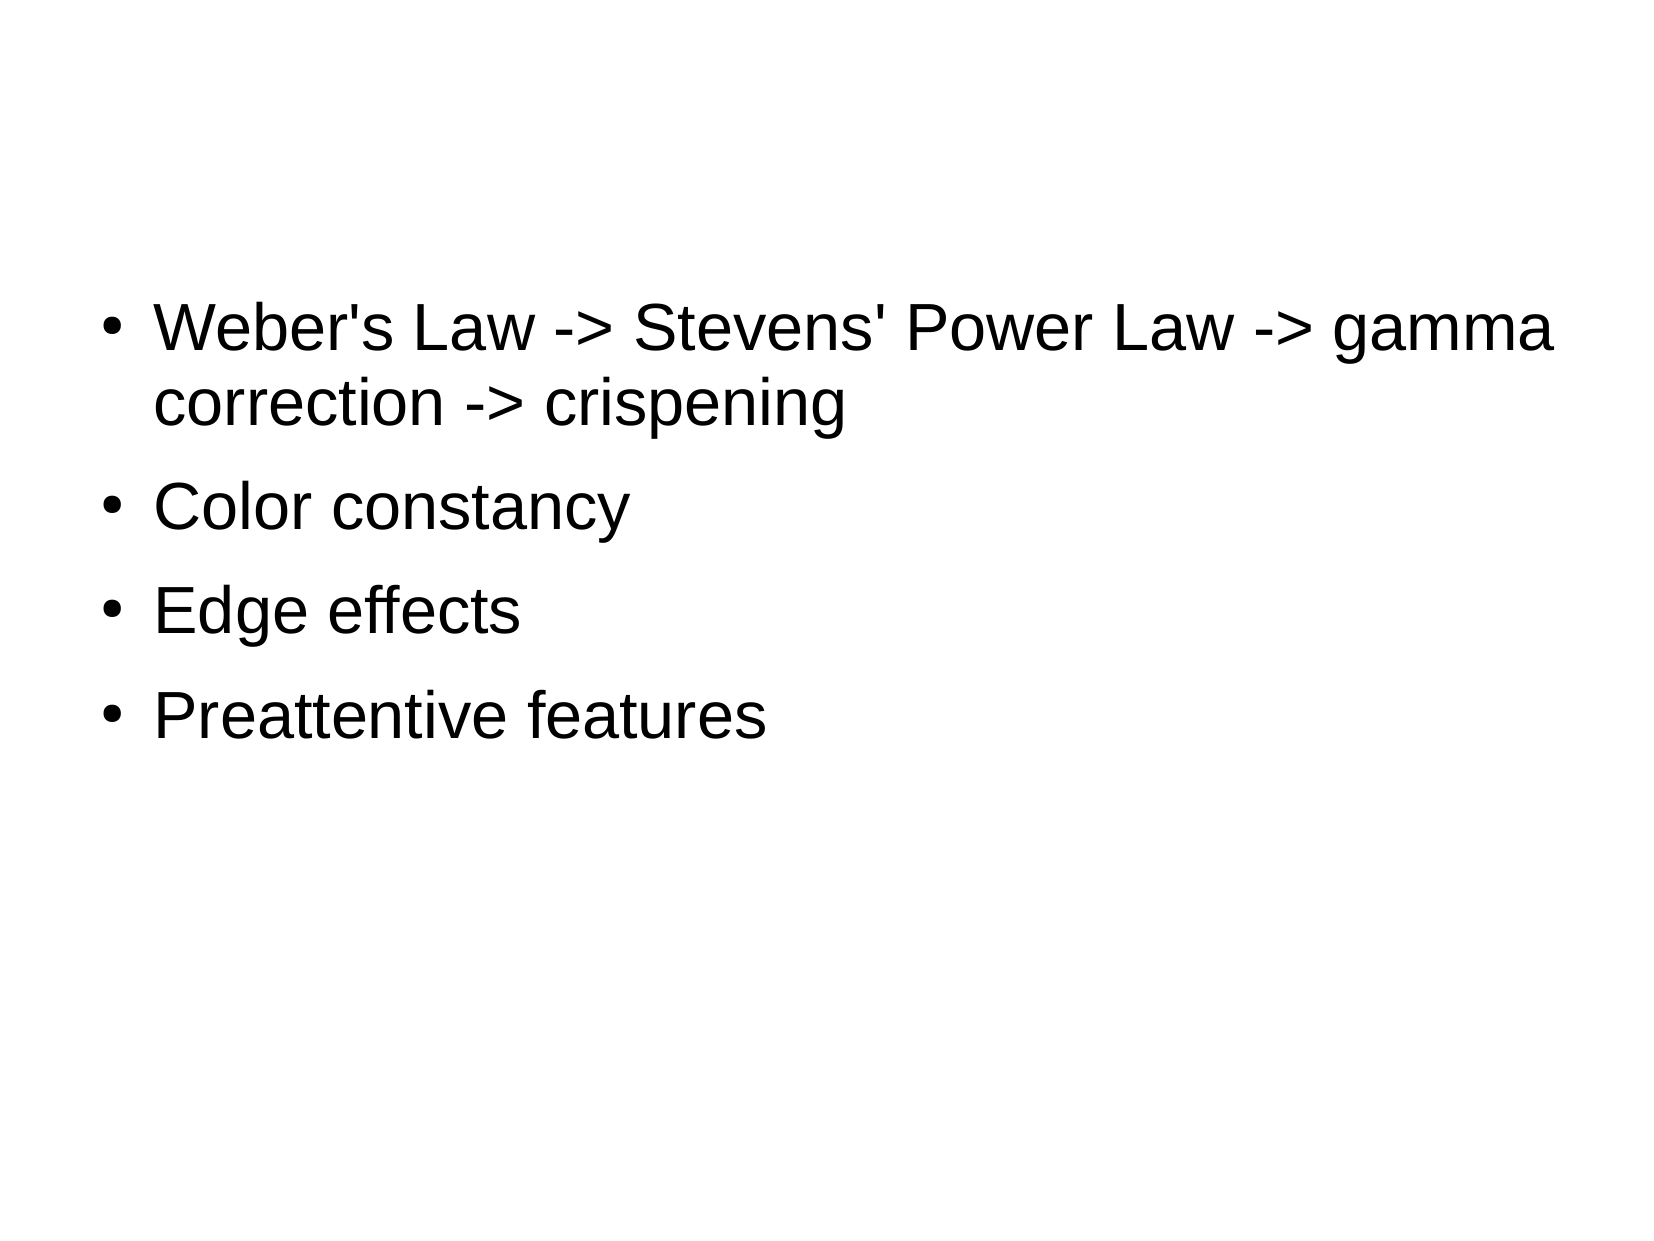

#
Weber's Law -> Stevens' Power Law -> gamma correction -> crispening
Color constancy
Edge effects
Preattentive features